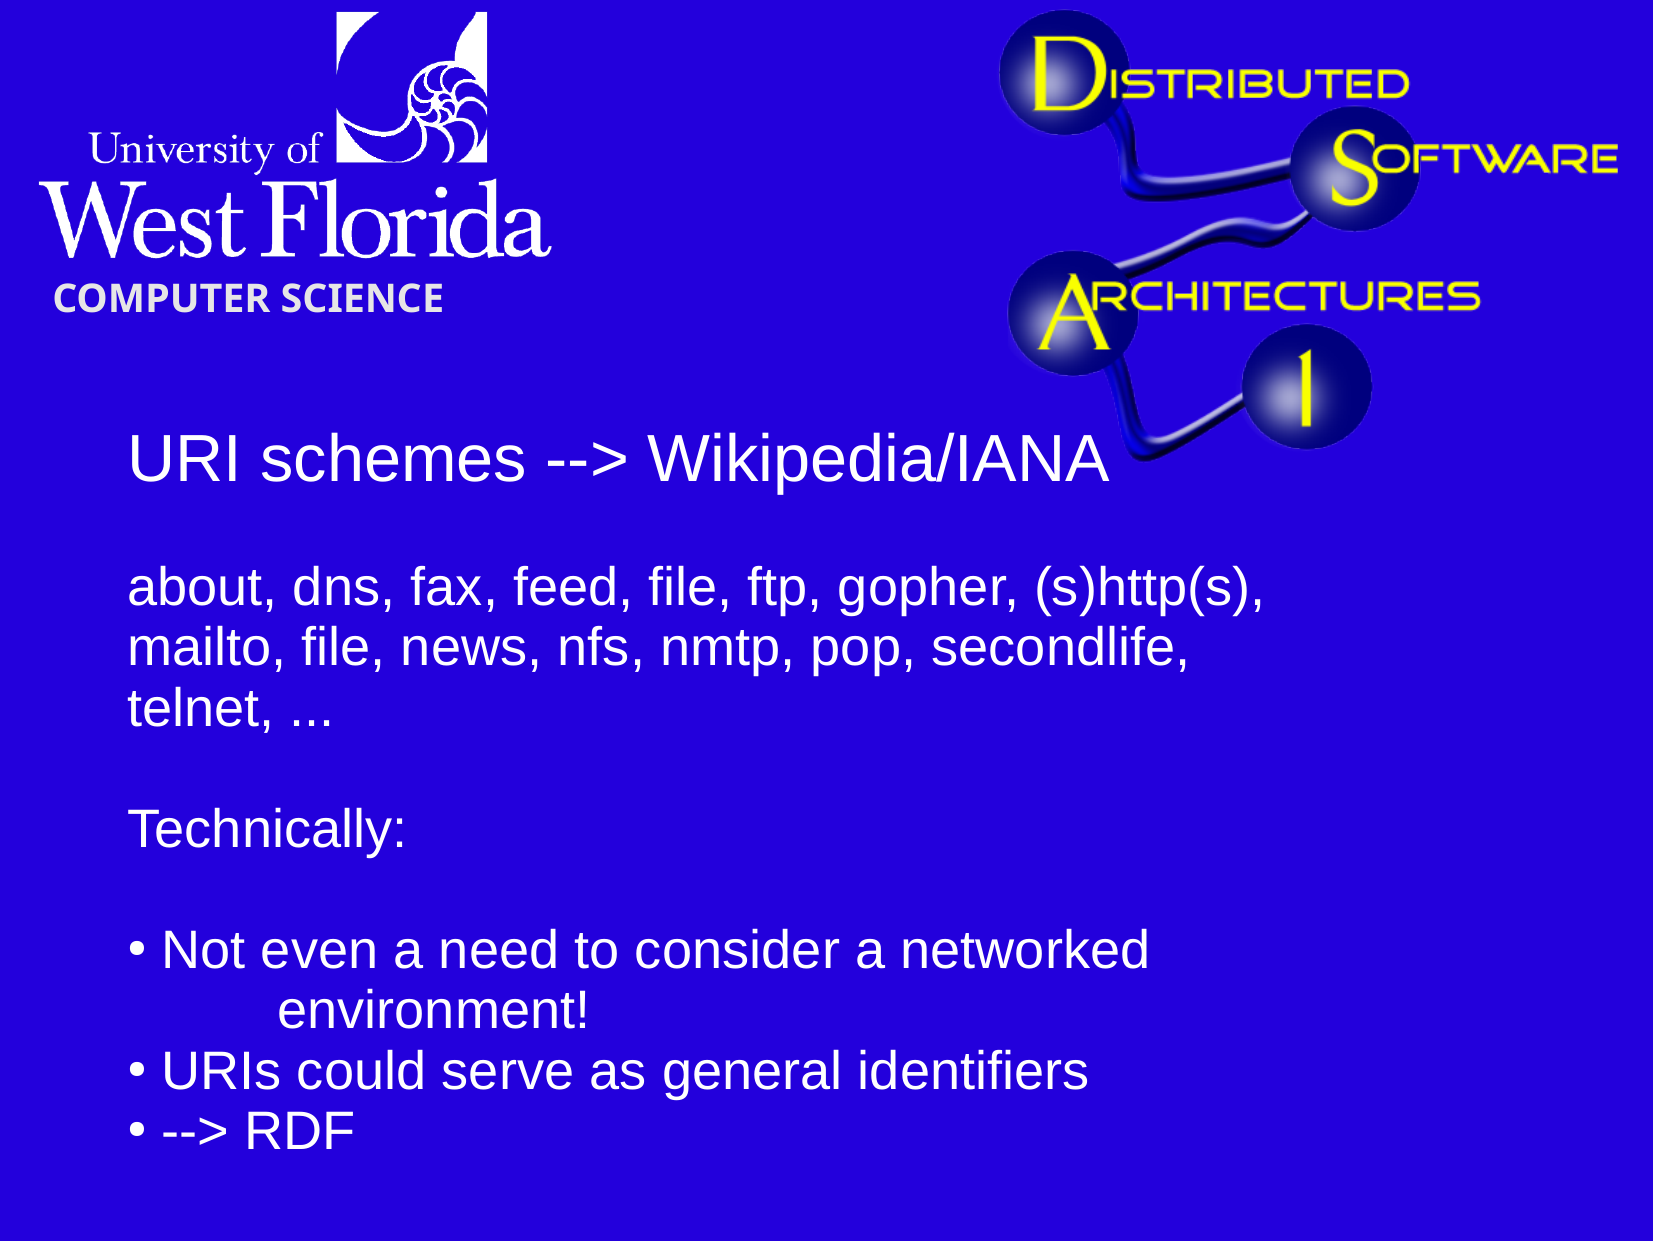

COMPUTER SCIENCE
URI schemes --> Wikipedia/IANA
about, dns, fax, feed, file, ftp, gopher, (s)http(s), mailto, file, news, nfs, nmtp, pop, secondlife, telnet, ...
Technically:
 Not even a need to consider a networked
		environment!
 URIs could serve as general identifiers
 --> RDF